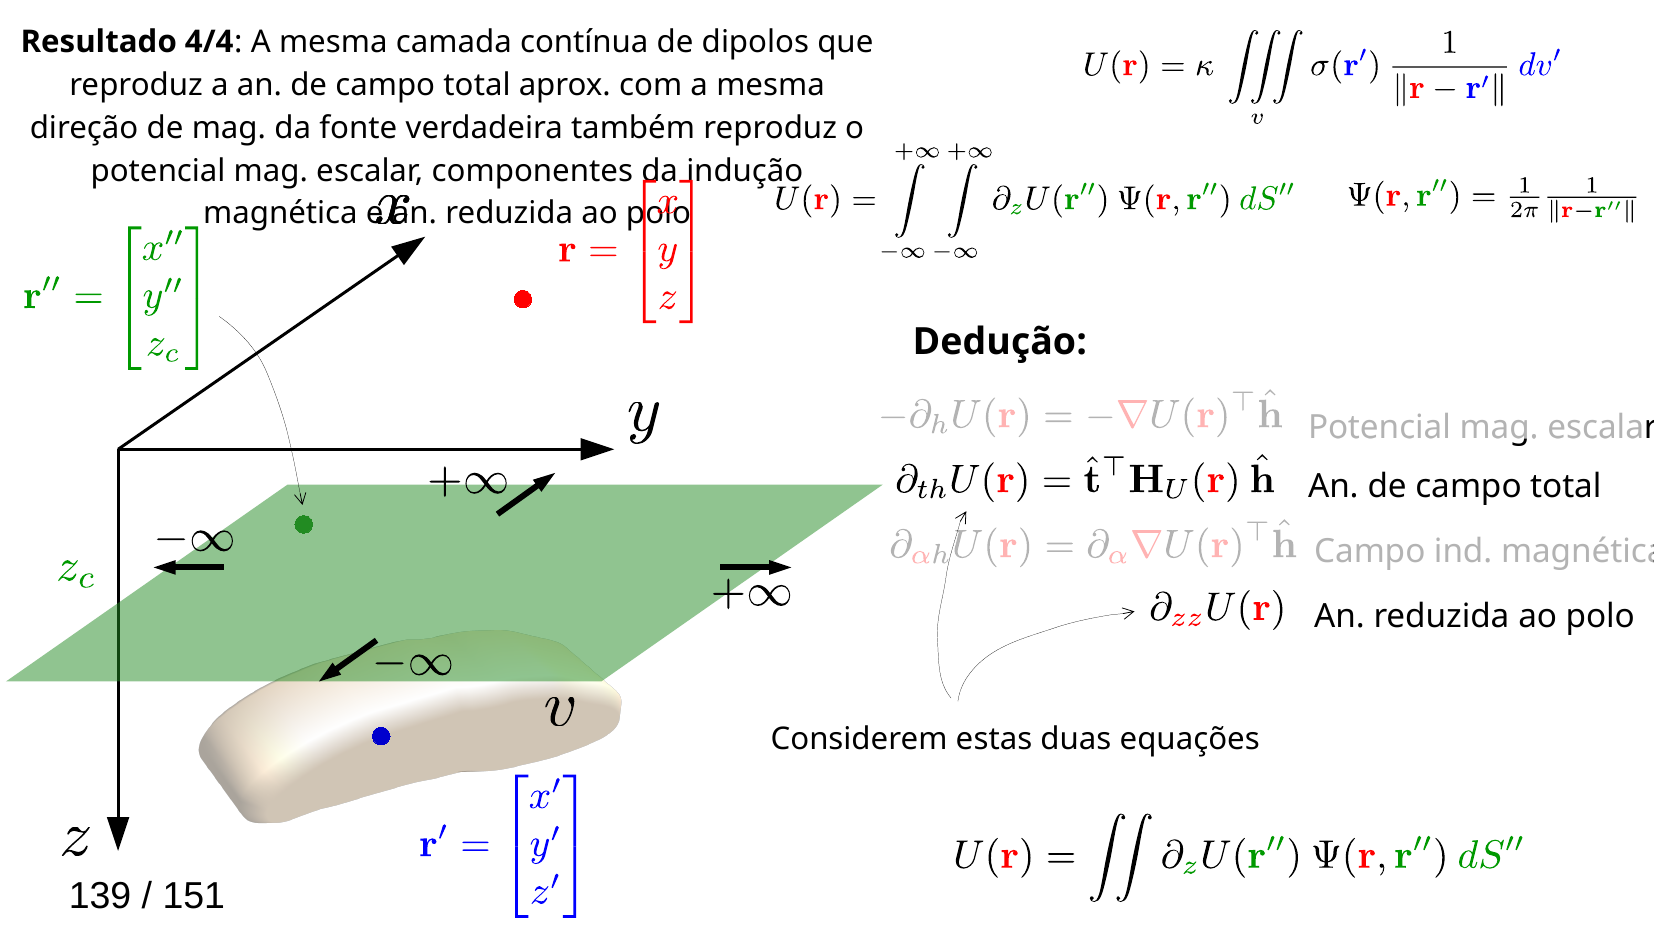

Resultado 4/4: A mesma camada contínua de dipolos que reproduz a an. de campo total aprox. com a mesma direção de mag. da fonte verdadeira também reproduz o potencial mag. escalar, componentes da indução magnética e an. reduzida ao polo
Dedução:
Potencial mag. escalar
An. de campo total
Campo ind. magnética
An. reduzida ao polo
Considerem estas duas equações